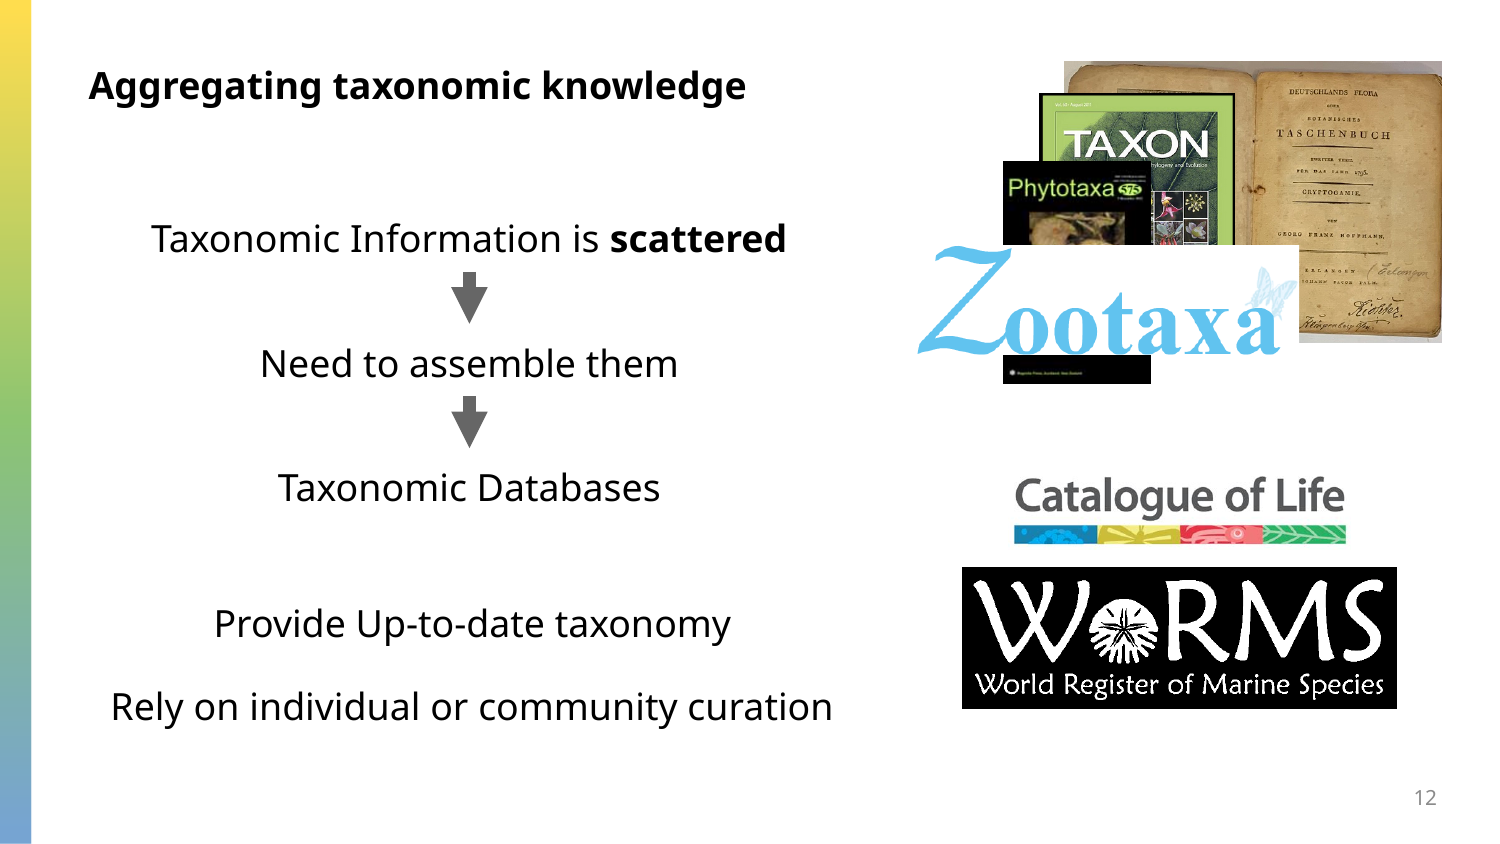

# Aggregating taxonomic knowledge
Taxonomic Information is scattered
Need to assemble them
Taxonomic Databases
Provide Up-to-date taxonomy
Rely on individual or community curation
12